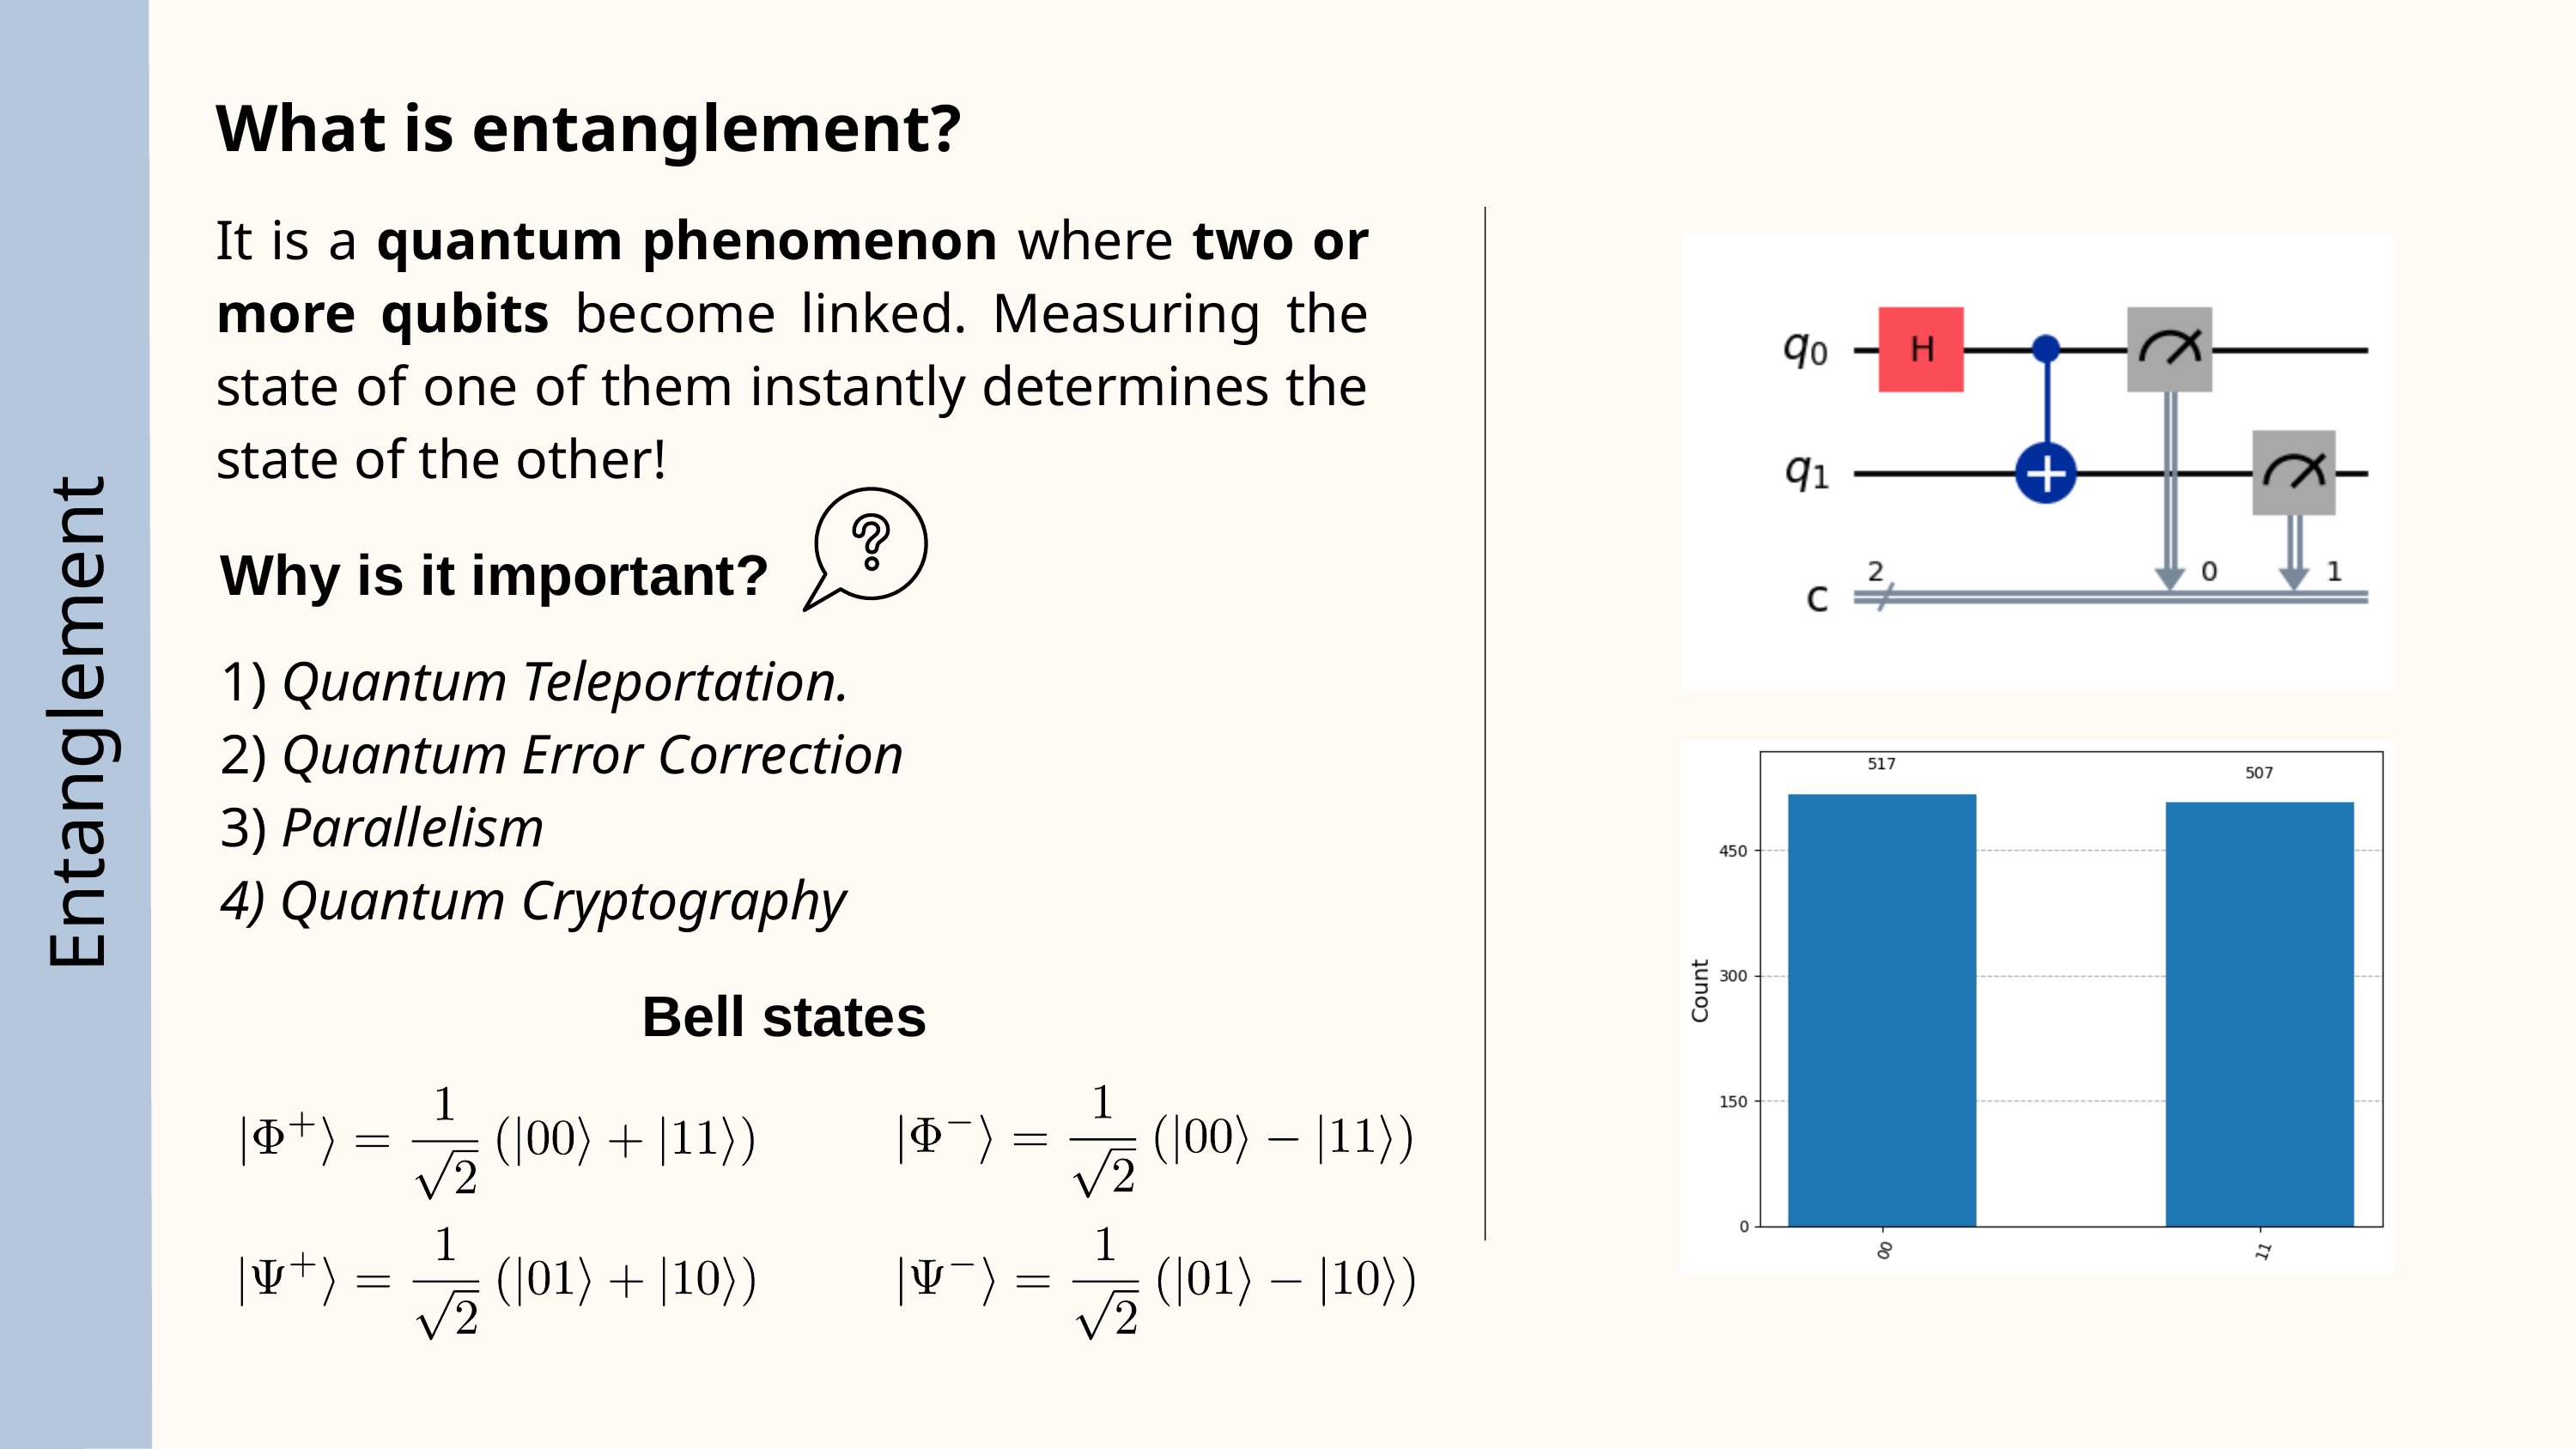

What is entanglement?
It is a quantum phenomenon where two or more qubits become linked. Measuring the state of one of them instantly determines the state of the other!
Why is it important?
 Quantum Teleportation.
 Quantum Error Correction
 Parallelism
 Quantum Cryptography
# Entanglement
Bell states